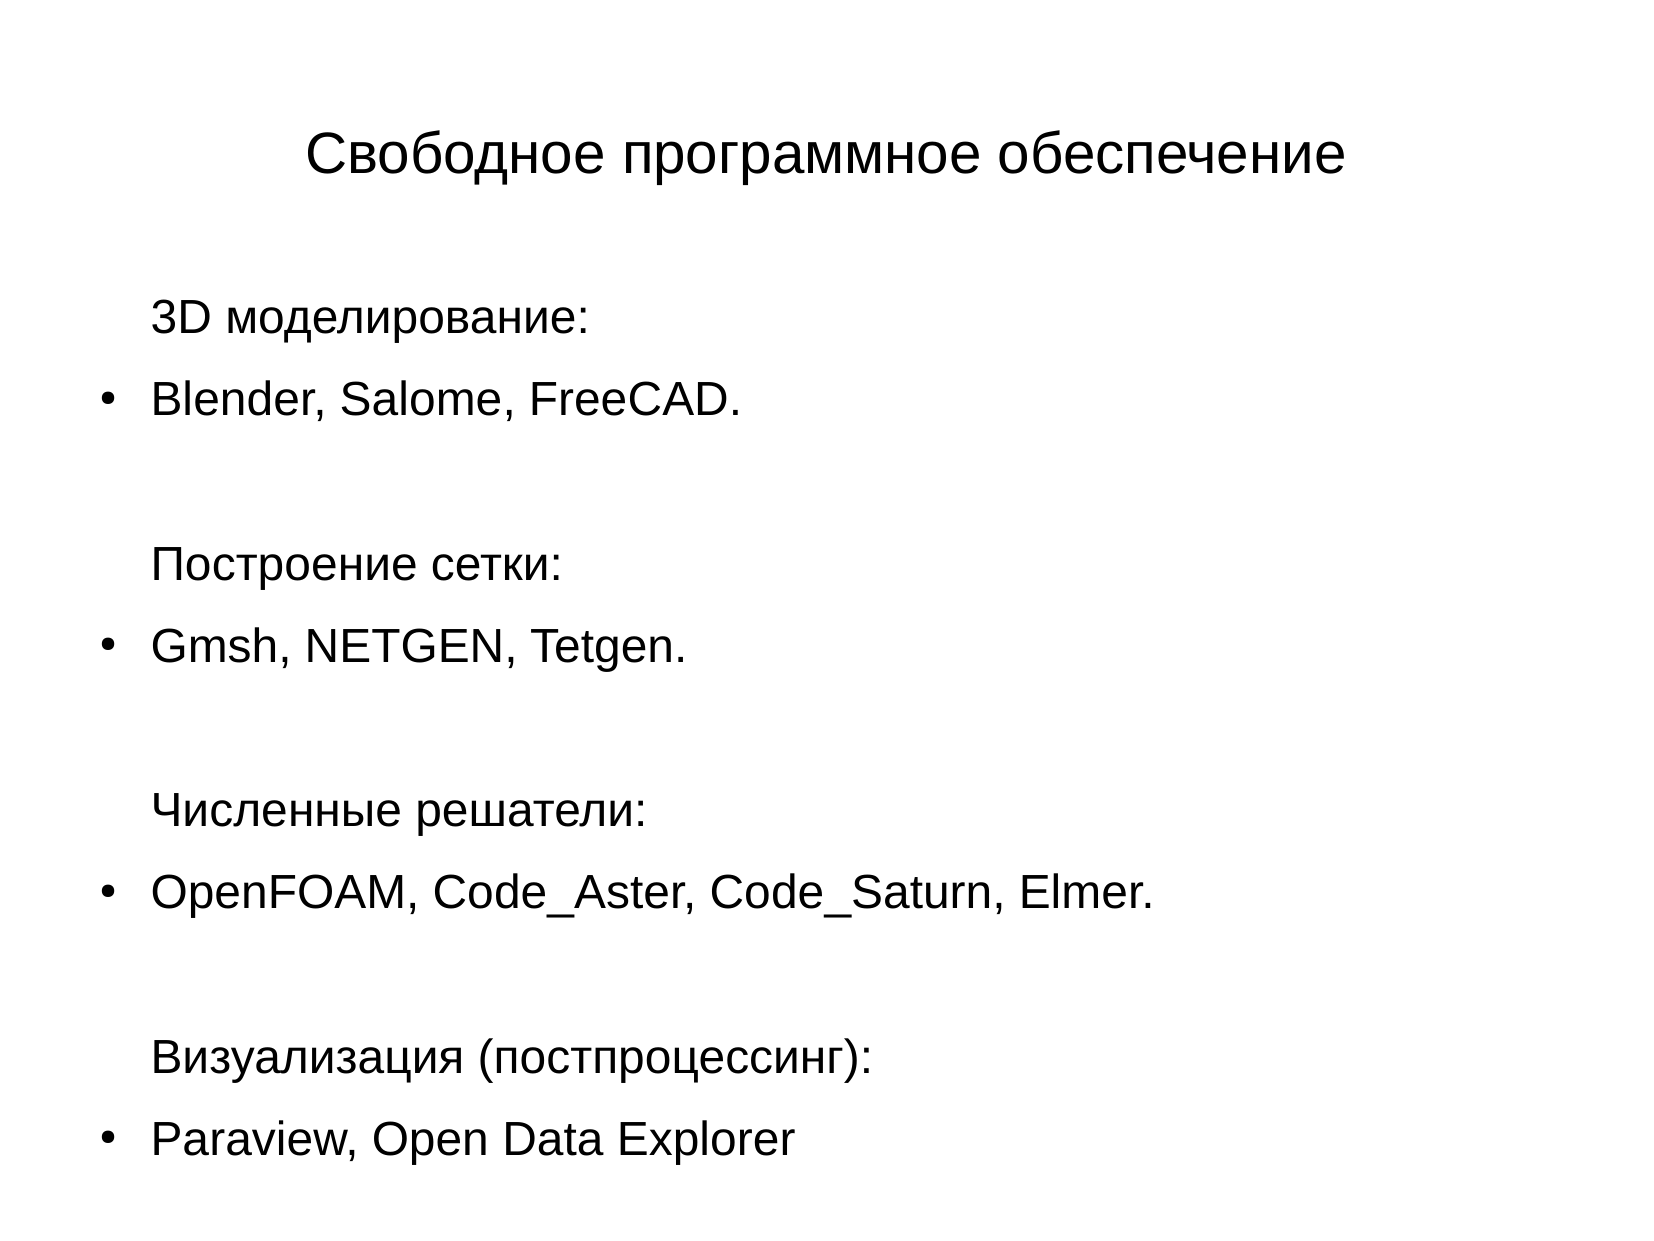

# Свободное программное обеспечение
3D моделирование:
Blender, Salome, FreeCAD.
Построение сетки:
Gmsh, NETGEN, Tetgen.
Численные решатели:
OpenFOAM, Code_Aster, Code_Saturn, Elmer.
Визуализация (постпроцессинг):
Paraview, Open Data Explorer